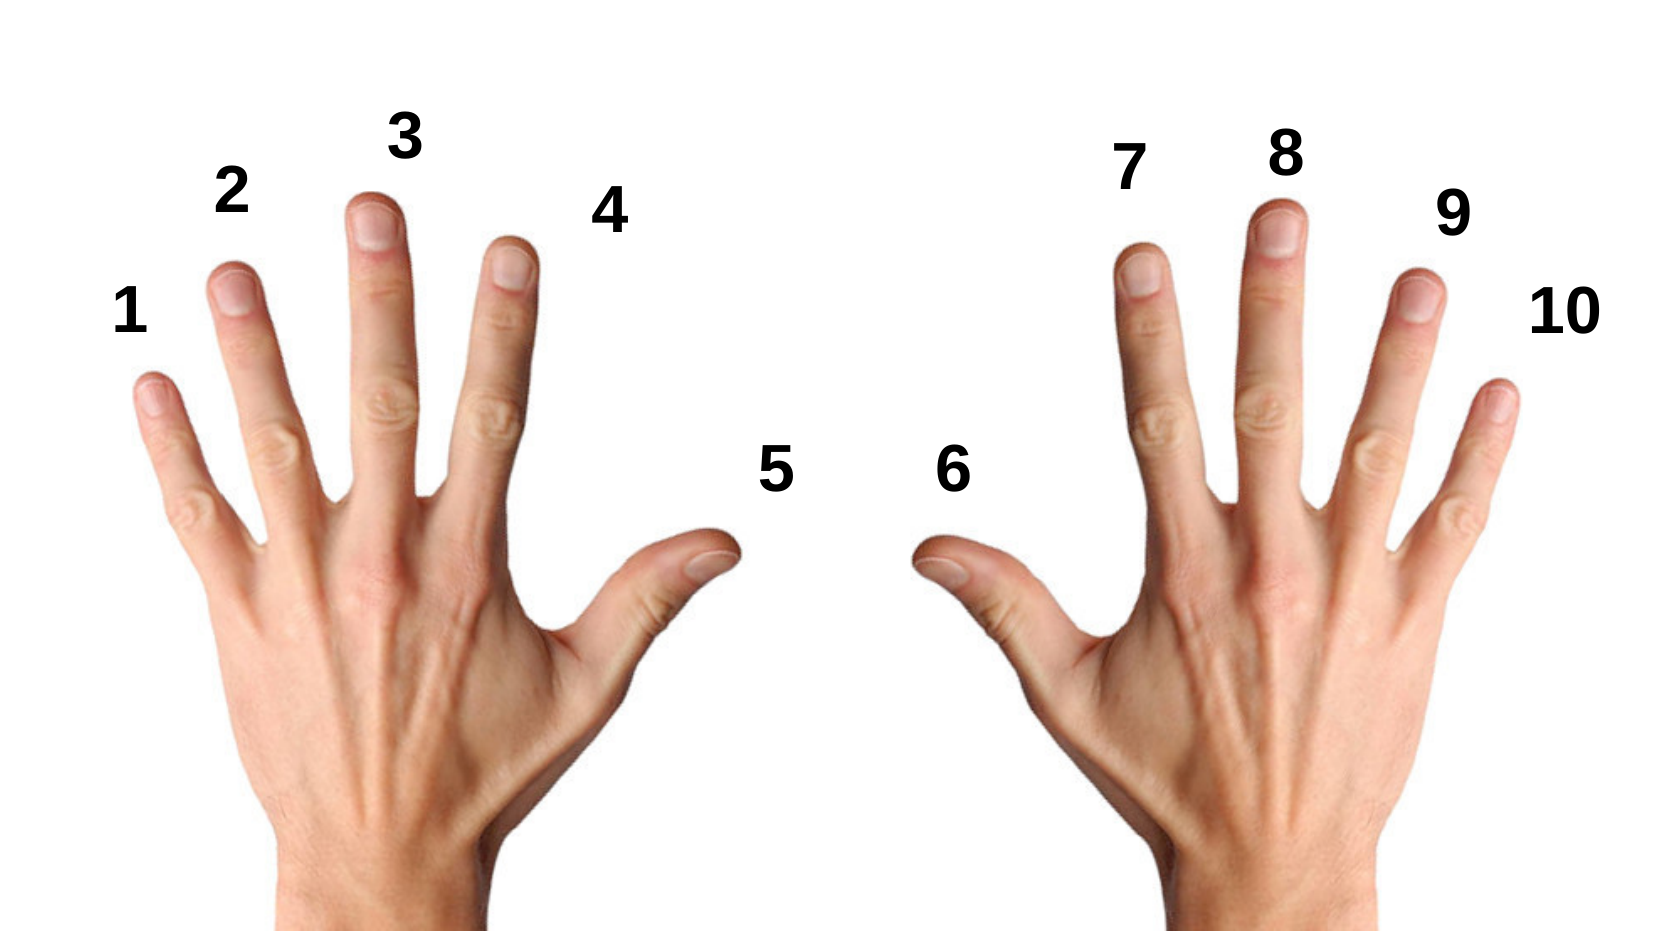

3
8
7
2
4
9
1
10
5
6